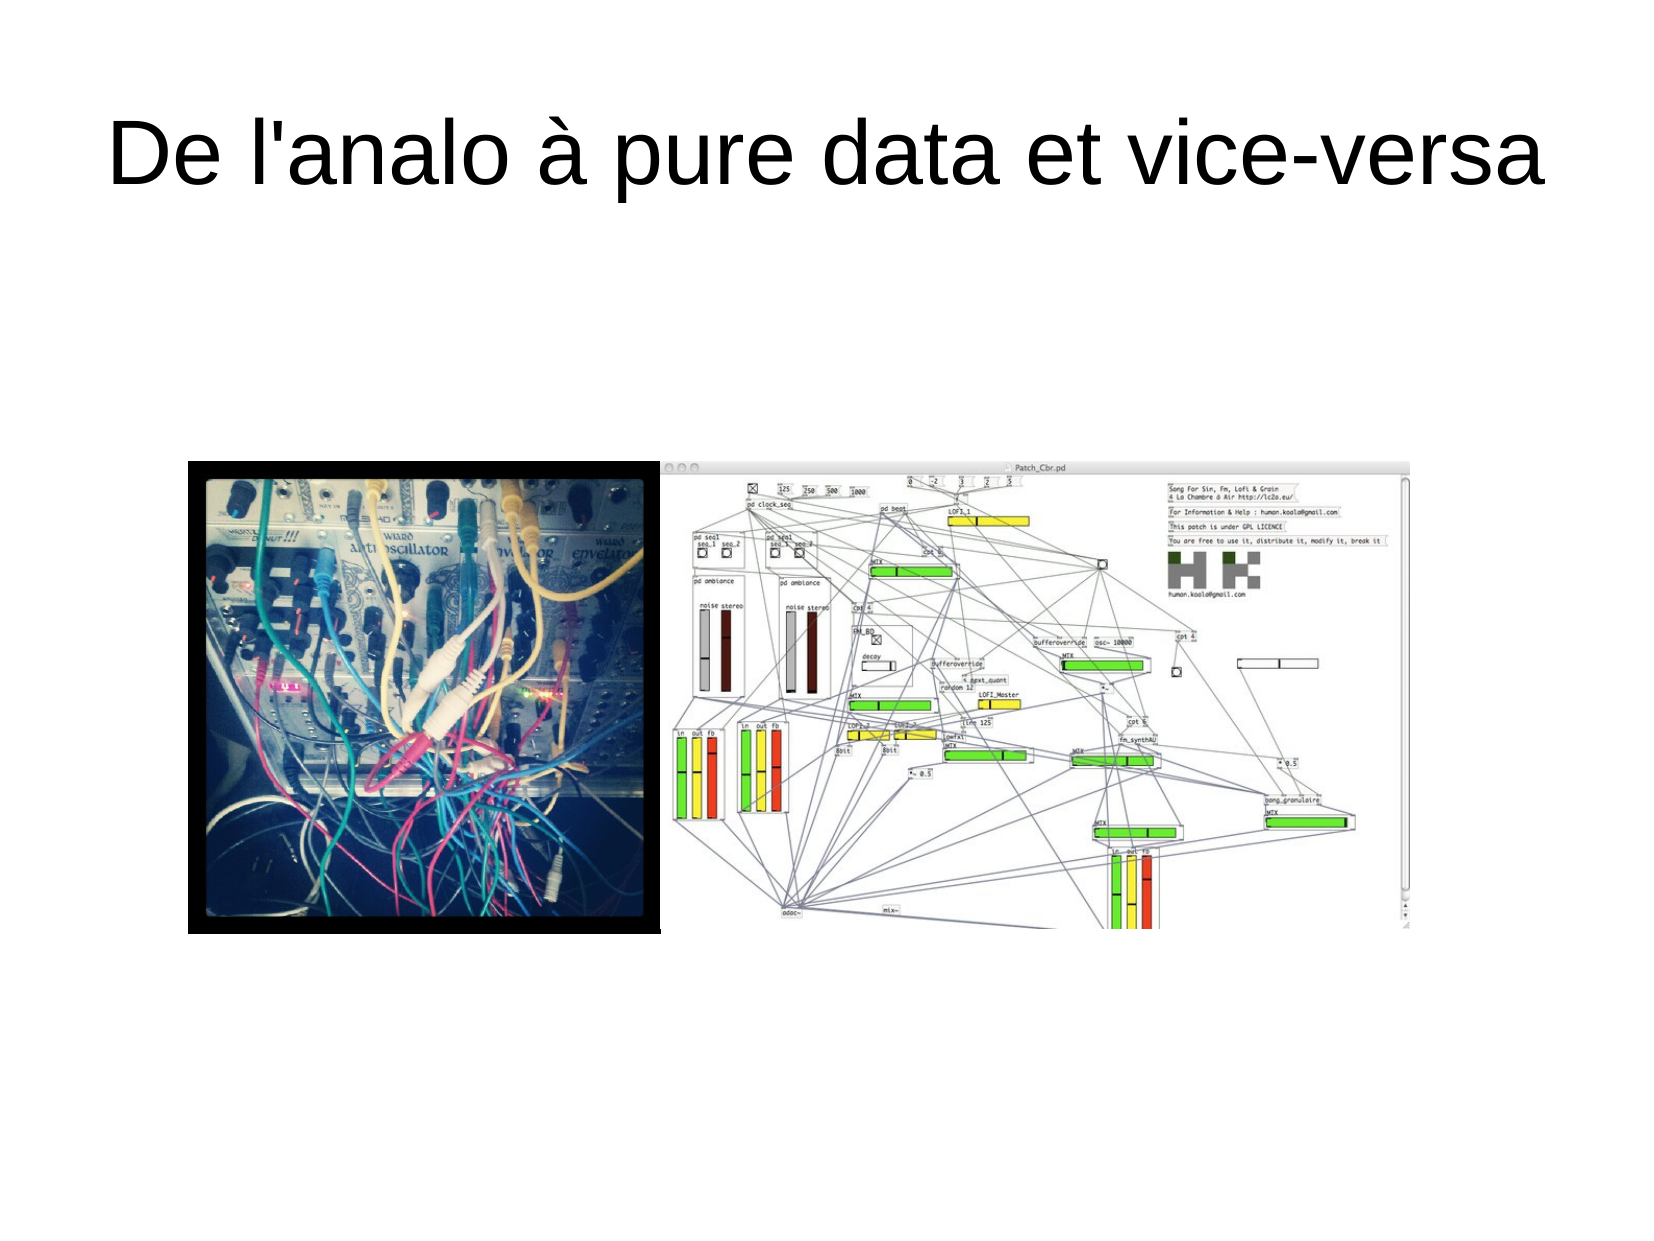

# De l'analo à pure data et vice-versa